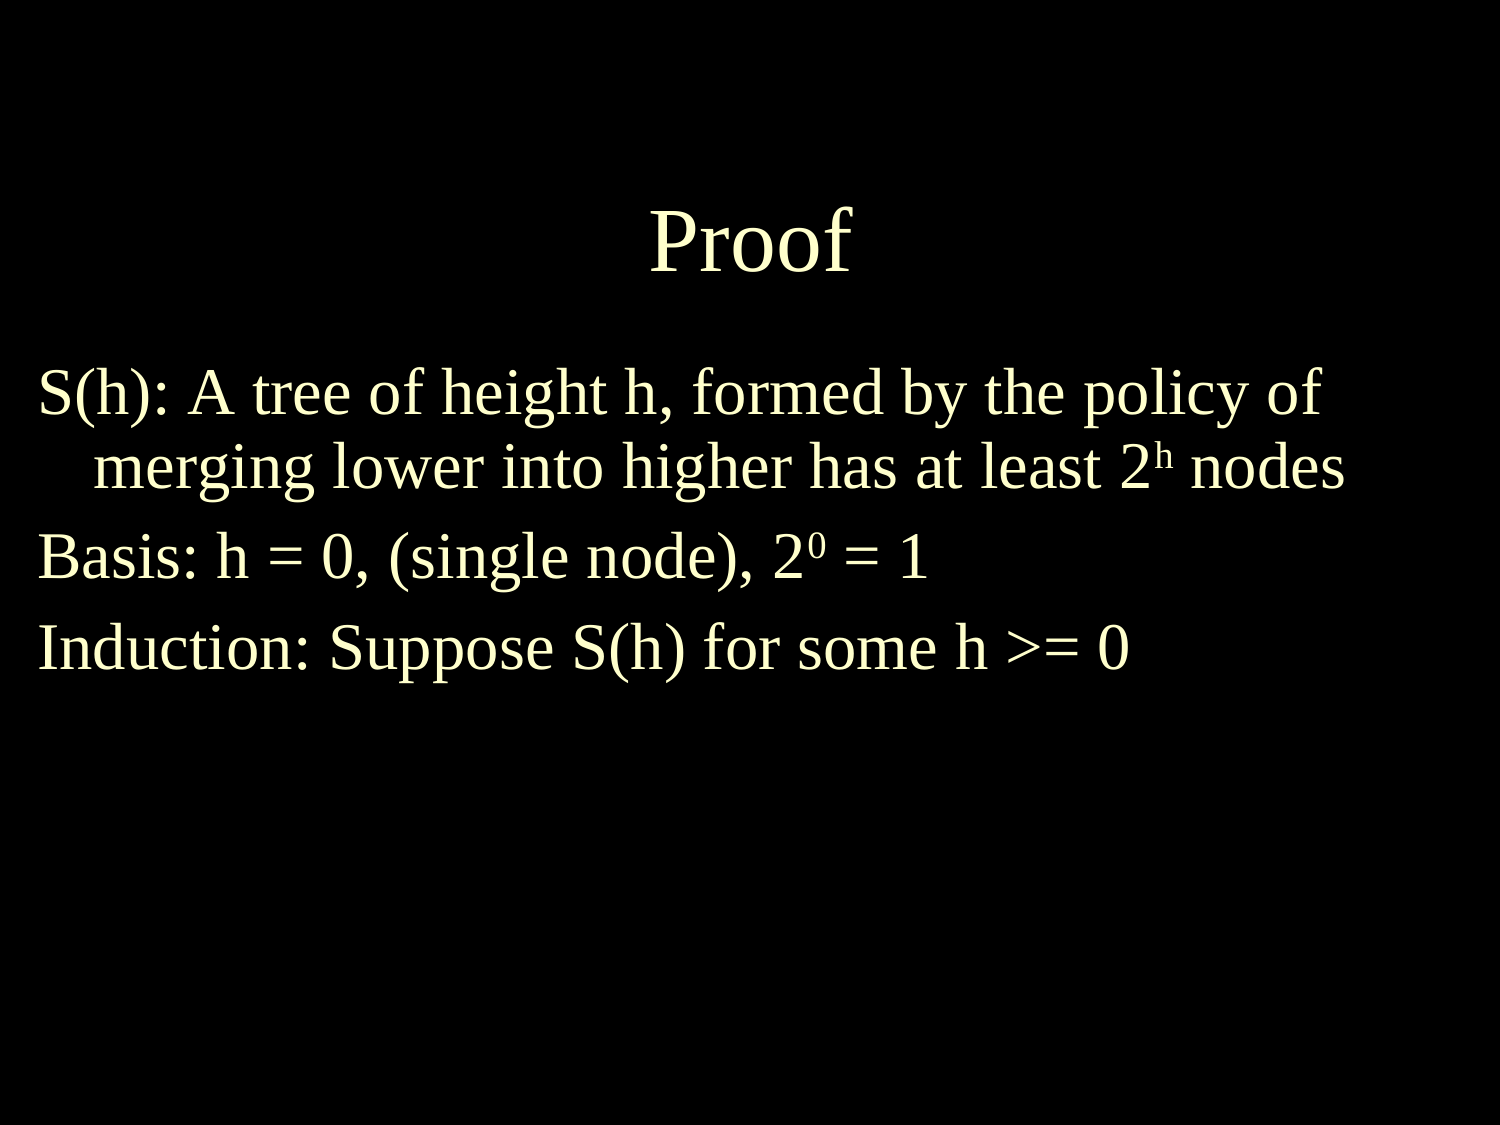

# Proof
S(h): A tree of height h, formed by the policy of merging lower into higher has at least 2h nodes
Basis: h = 0, (single node), 20 = 1
Induction: Suppose S(h) for some h >= 0